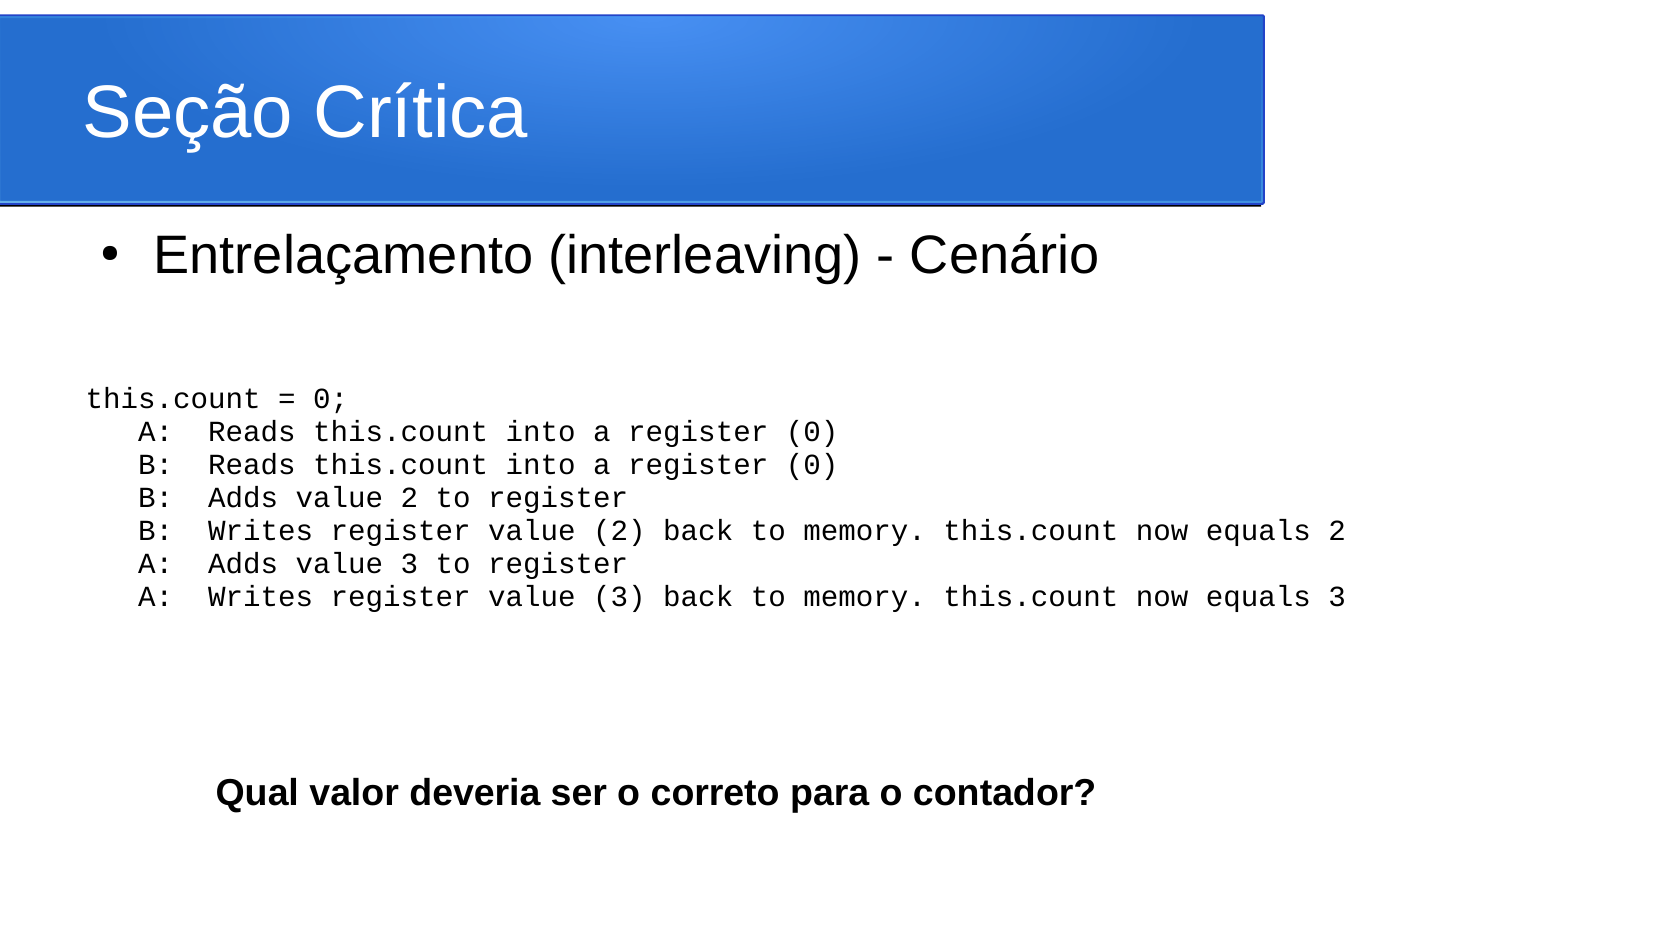

# Seção Crítica
Entrelaçamento (interleaving) - Cenário
this.count = 0;
 A: Reads this.count into a register (0)
 B: Reads this.count into a register (0)
 B: Adds value 2 to register
 B: Writes register value (2) back to memory. this.count now equals 2
 A: Adds value 3 to register
 A: Writes register value (3) back to memory. this.count now equals 3
Qual valor deveria ser o correto para o contador?